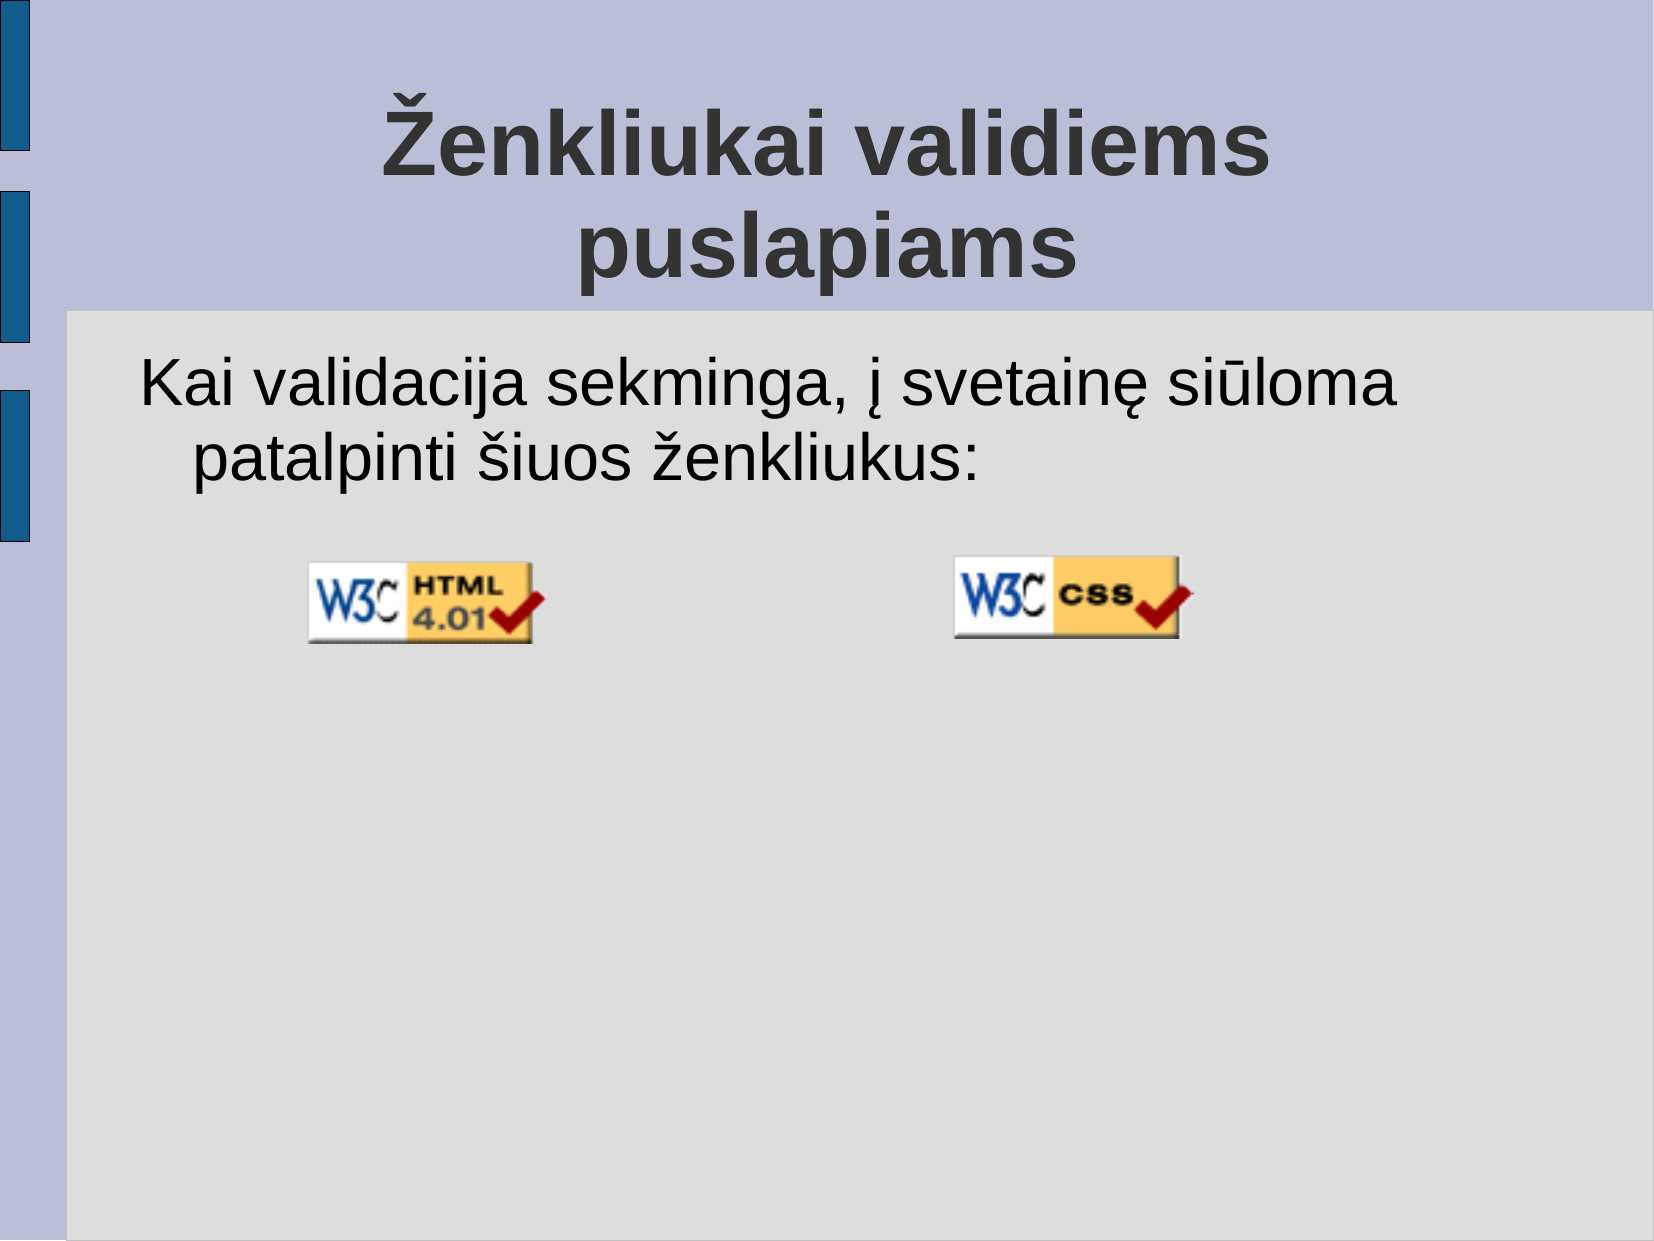

# Ženkliukai validiems puslapiams
Kai validacija sekminga, į svetainę siūloma patalpinti šiuos ženkliukus: